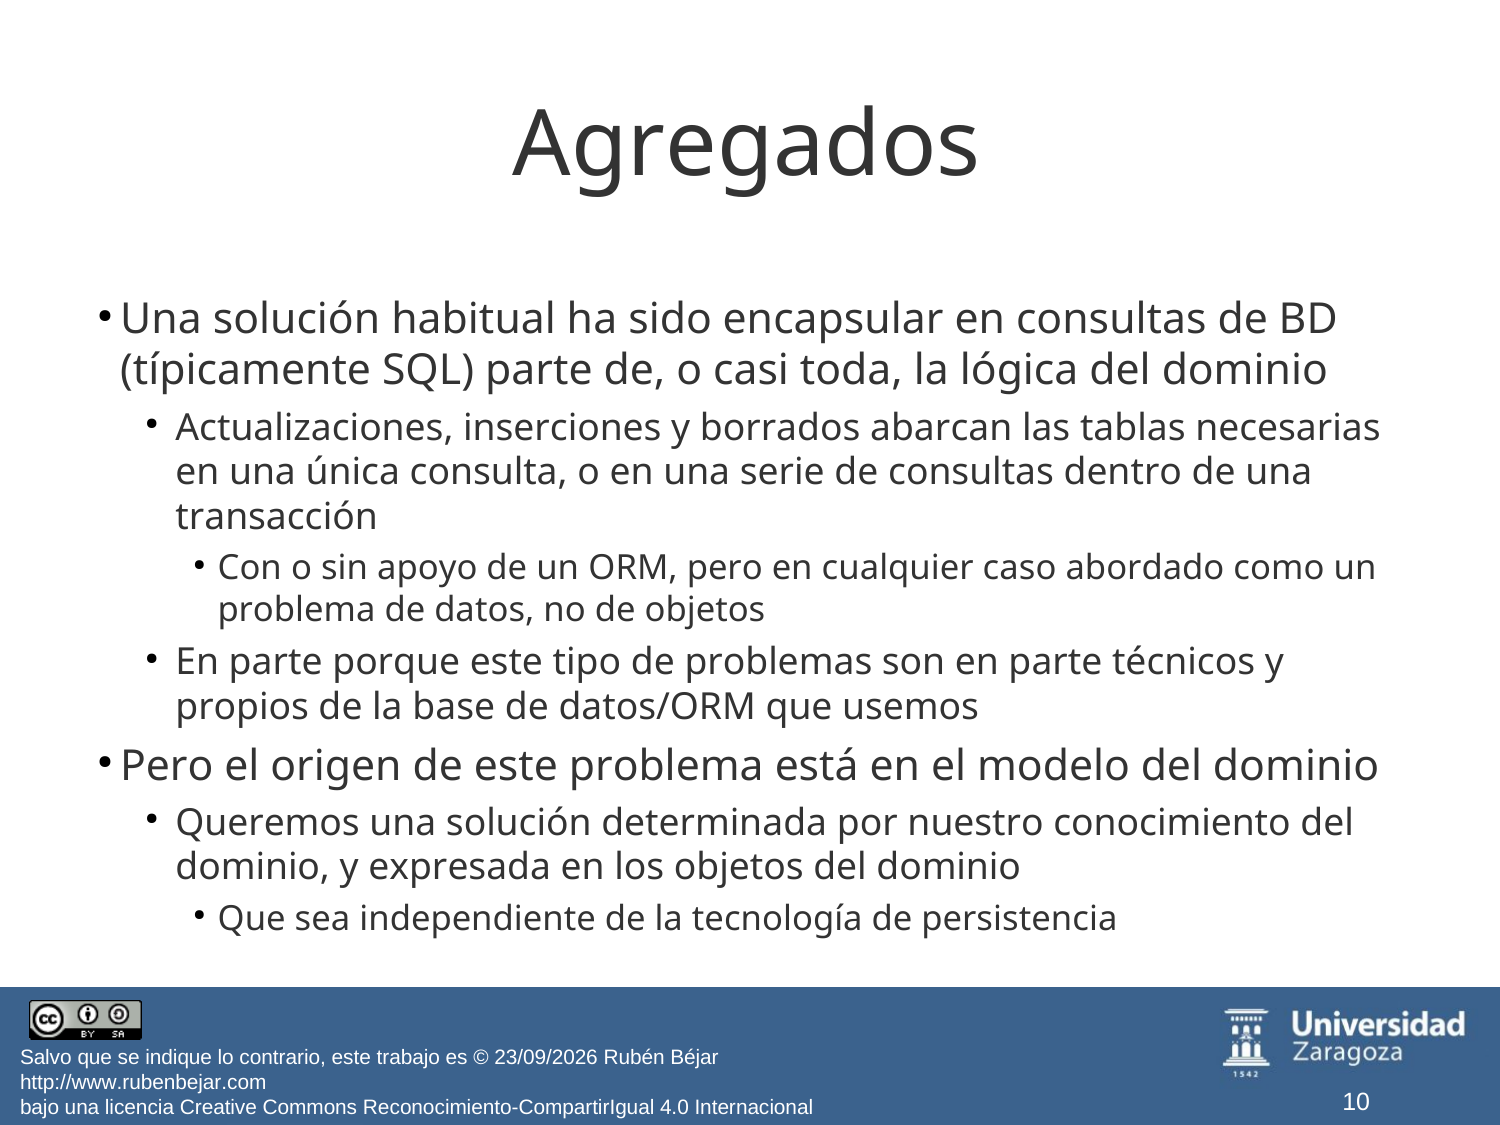

# Agregados
Una solución habitual ha sido encapsular en consultas de BD (típicamente SQL) parte de, o casi toda, la lógica del dominio
Actualizaciones, inserciones y borrados abarcan las tablas necesarias en una única consulta, o en una serie de consultas dentro de una transacción
Con o sin apoyo de un ORM, pero en cualquier caso abordado como un problema de datos, no de objetos
En parte porque este tipo de problemas son en parte técnicos y propios de la base de datos/ORM que usemos
Pero el origen de este problema está en el modelo del dominio
Queremos una solución determinada por nuestro conocimiento del dominio, y expresada en los objetos del dominio
Que sea independiente de la tecnología de persistencia